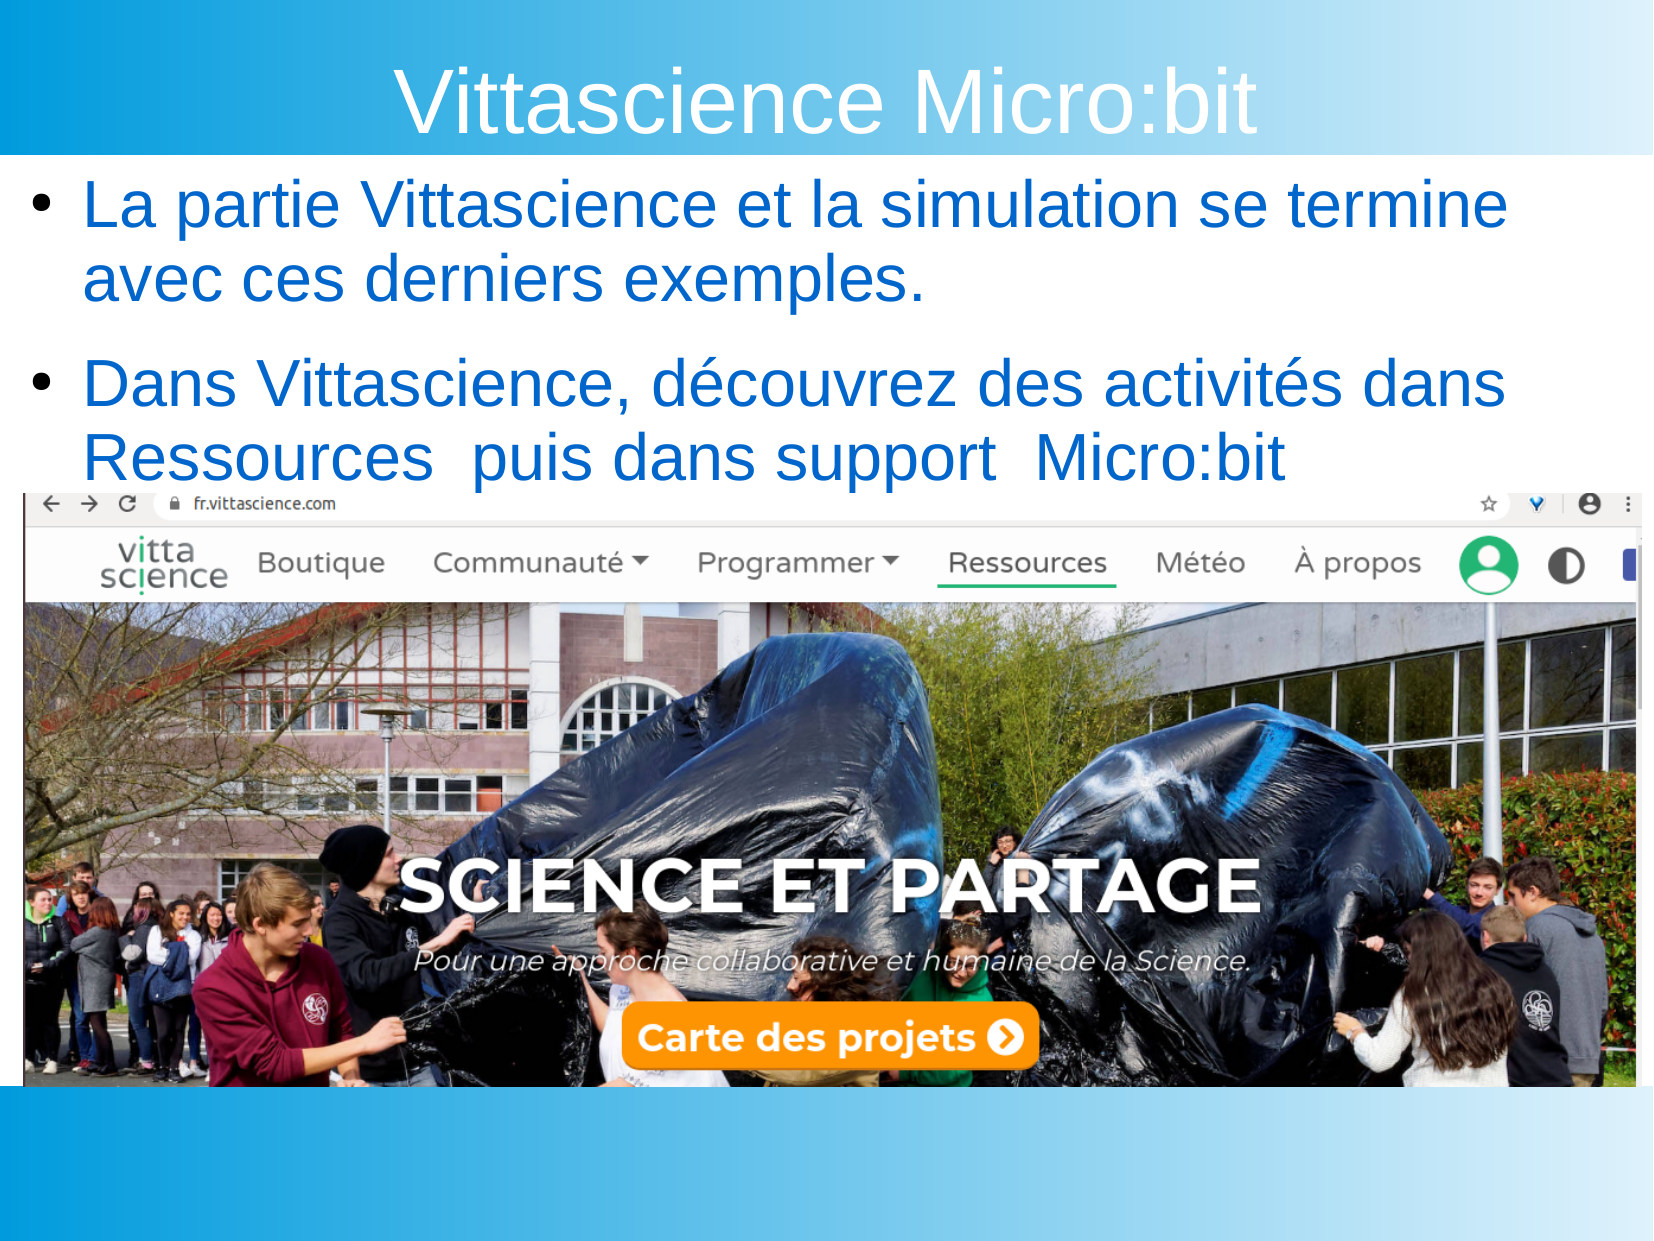

# Vittascience Micro:bit
La partie Vittascience et la simulation se termine avec ces derniers exemples.
Dans Vittascience, découvrez des activités dans Ressources puis dans support  Micro:bit